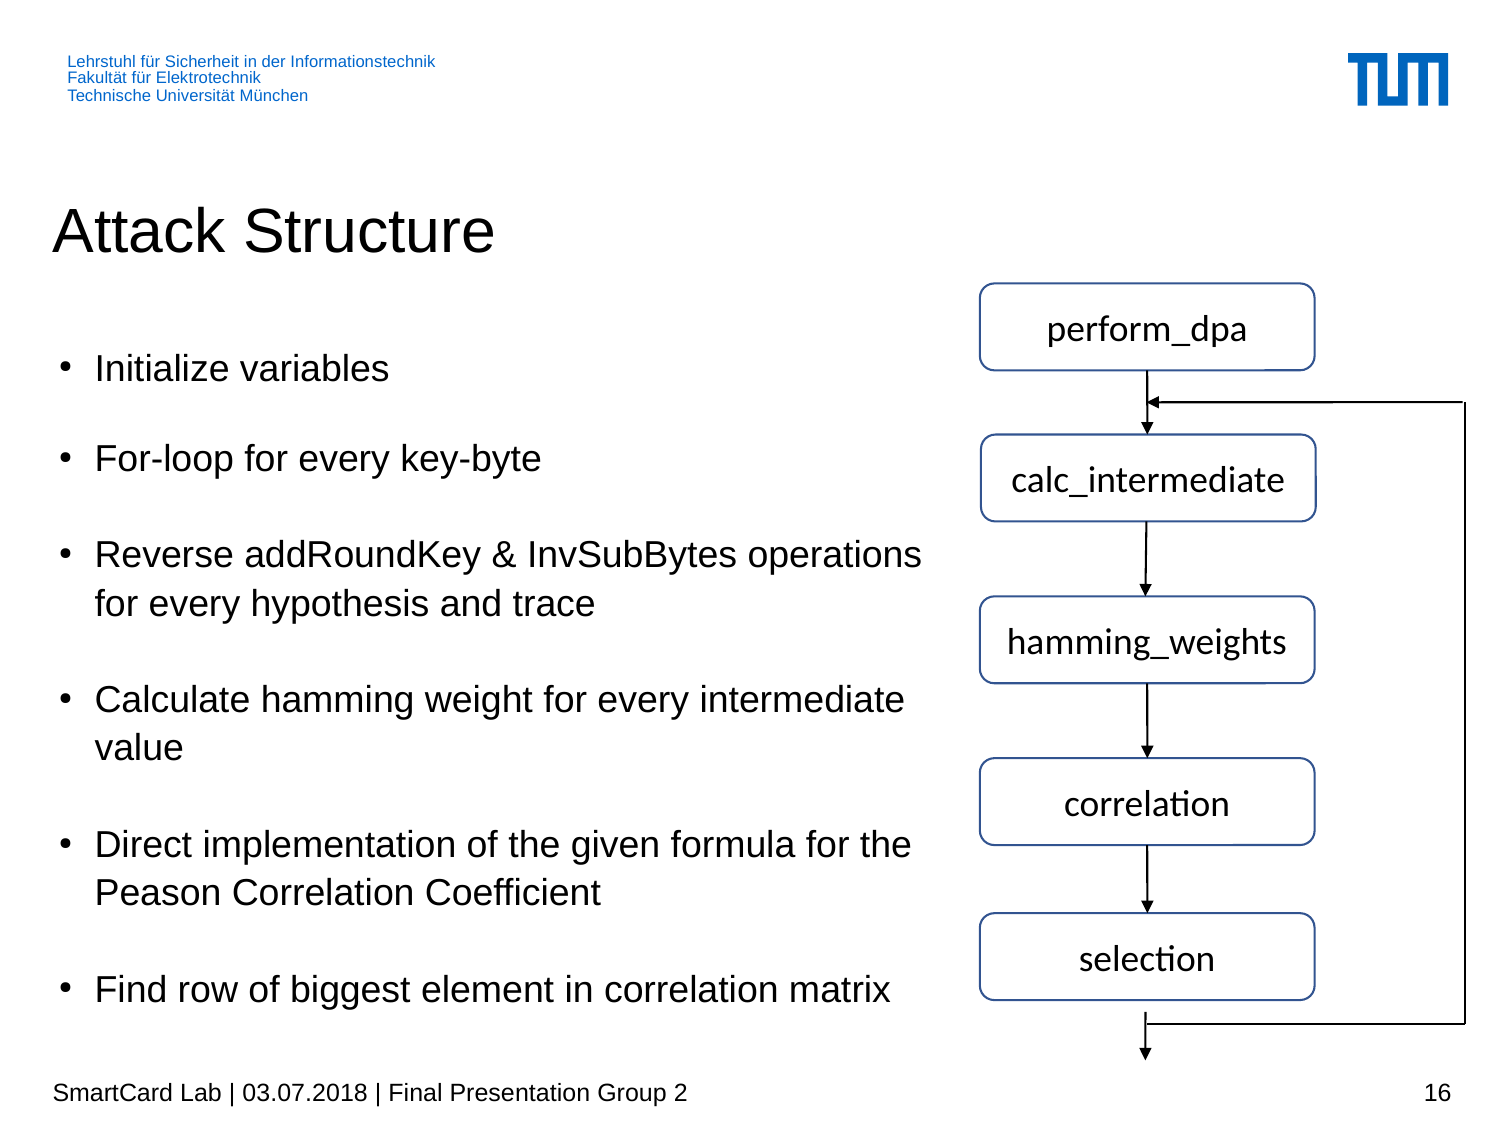

# Attack Structure
perform_dpa
Initialize variables
For-loop for every key-byte
Reverse addRoundKey & InvSubBytes operations
for every hypothesis and trace
Calculate hamming weight for every intermediate
value
Direct implementation of the given formula for the
Peason Correlation Coefficient
Find row of biggest element in correlation matrix
calc_intermediate
hamming_weights
correlation
selection
SmartCard Lab | 03.07.2018 | Final Presentation Group 2
16